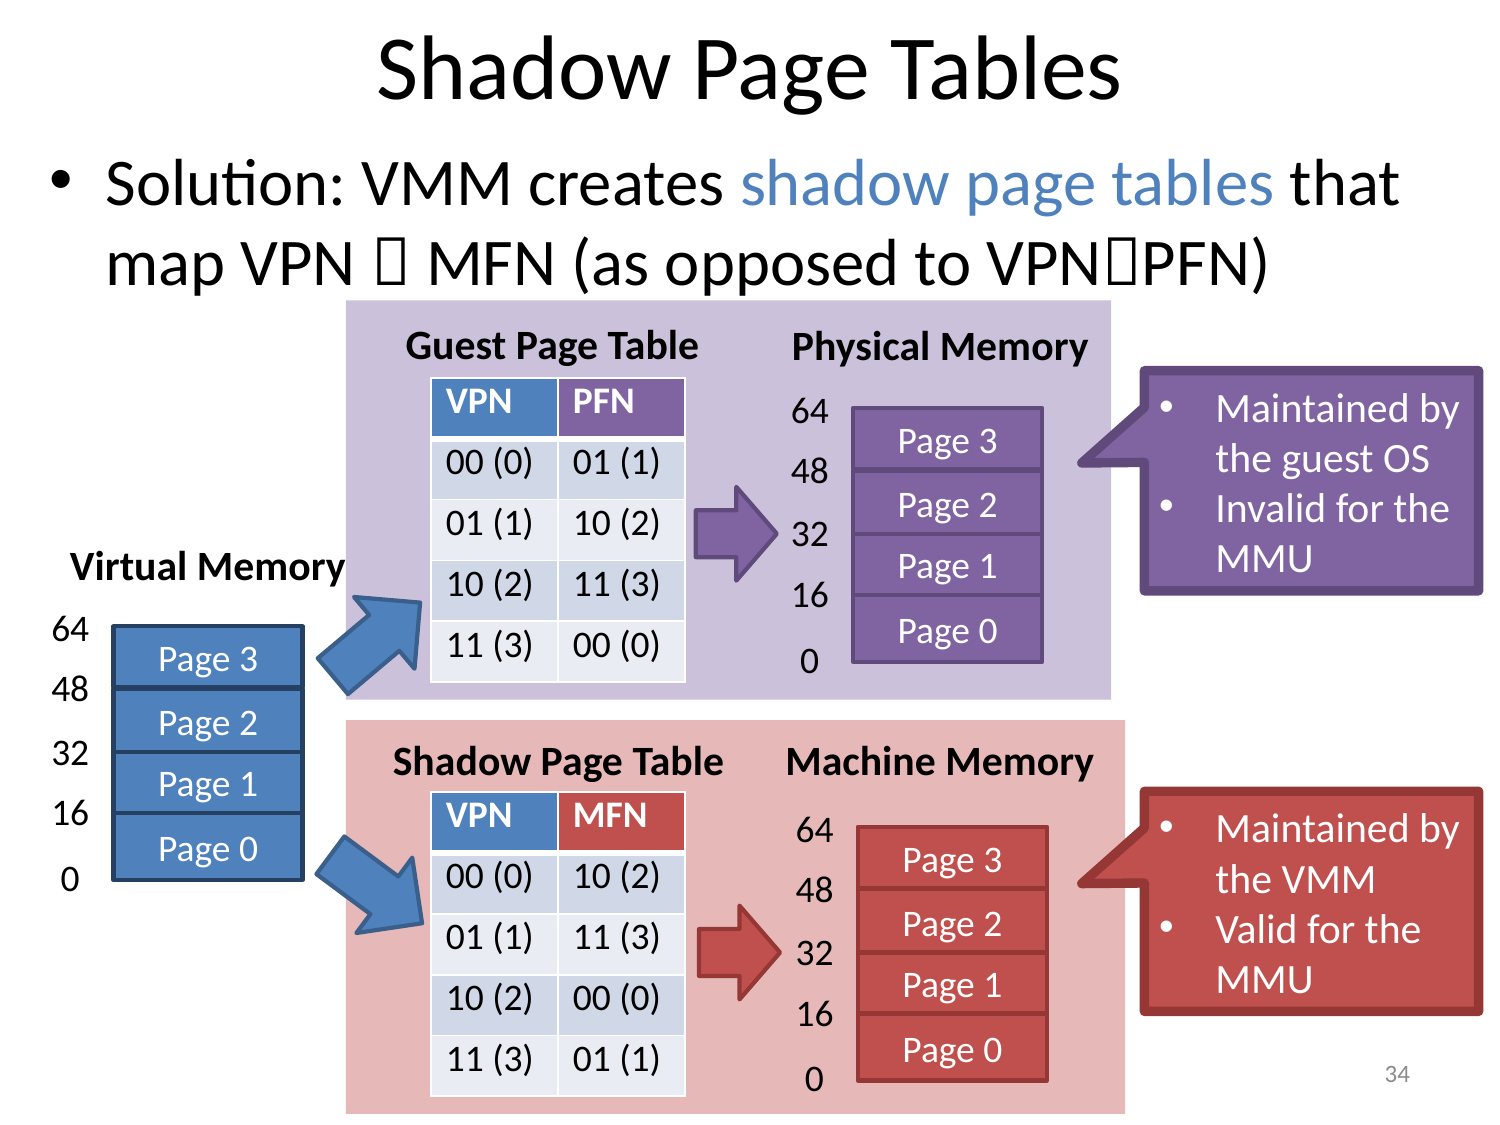

# Shadow Page Tables
Solution: VMM creates shadow page tables that map VPN  MFN (as opposed to VPNPFN)
Guest Page Table
Physical Memory
64
Page 3
48
Page 2
32
Page 1
16
Page 0
0
Maintained by the guest OS
Invalid for the MMU
| VPN | PFN |
| --- | --- |
| 00 (0) | 01 (1) |
| 01 (1) | 10 (2) |
| 10 (2) | 11 (3) |
| 11 (3) | 00 (0) |
Virtual Memory
64
Page 3
48
Page 2
32
Page 1
16
Page 0
0
Shadow Page Table
Machine Memory
64
Page 3
48
Page 2
32
Page 1
16
Page 0
0
Maintained by the VMM
Valid for the MMU
| VPN | MFN |
| --- | --- |
| 00 (0) | 10 (2) |
| 01 (1) | 11 (3) |
| 10 (2) | 00 (0) |
| 11 (3) | 01 (1) |